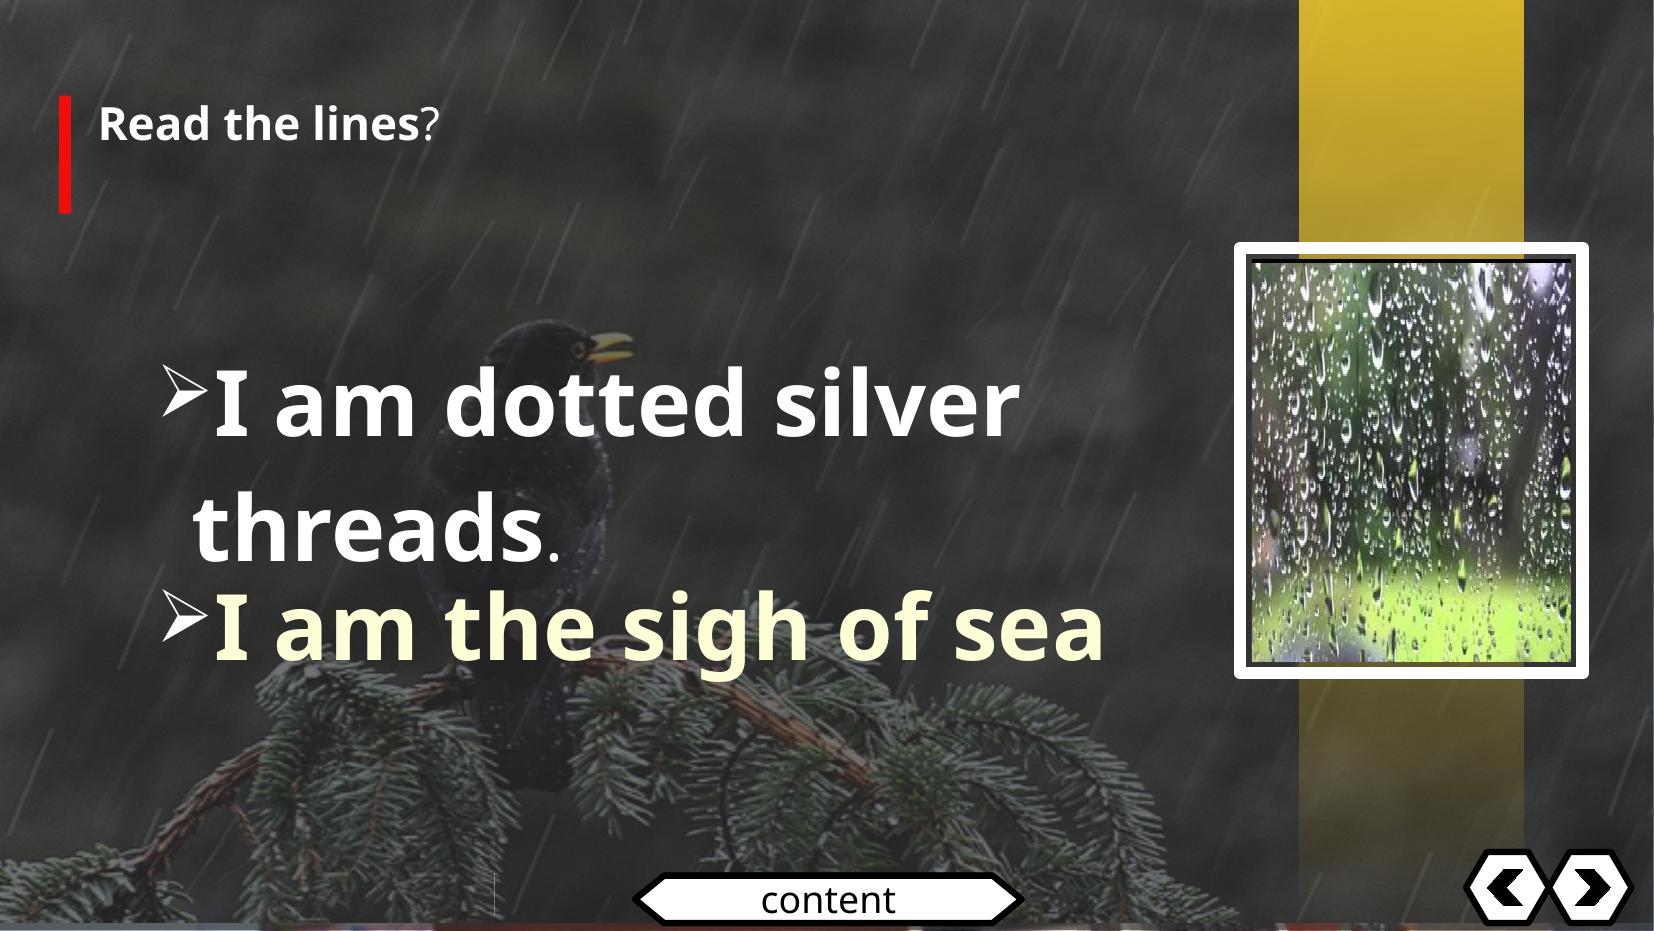

Read the lines?
I am dotted silver threads.
I am the sigh of sea
POETIC DEVICES
CONTENT
content